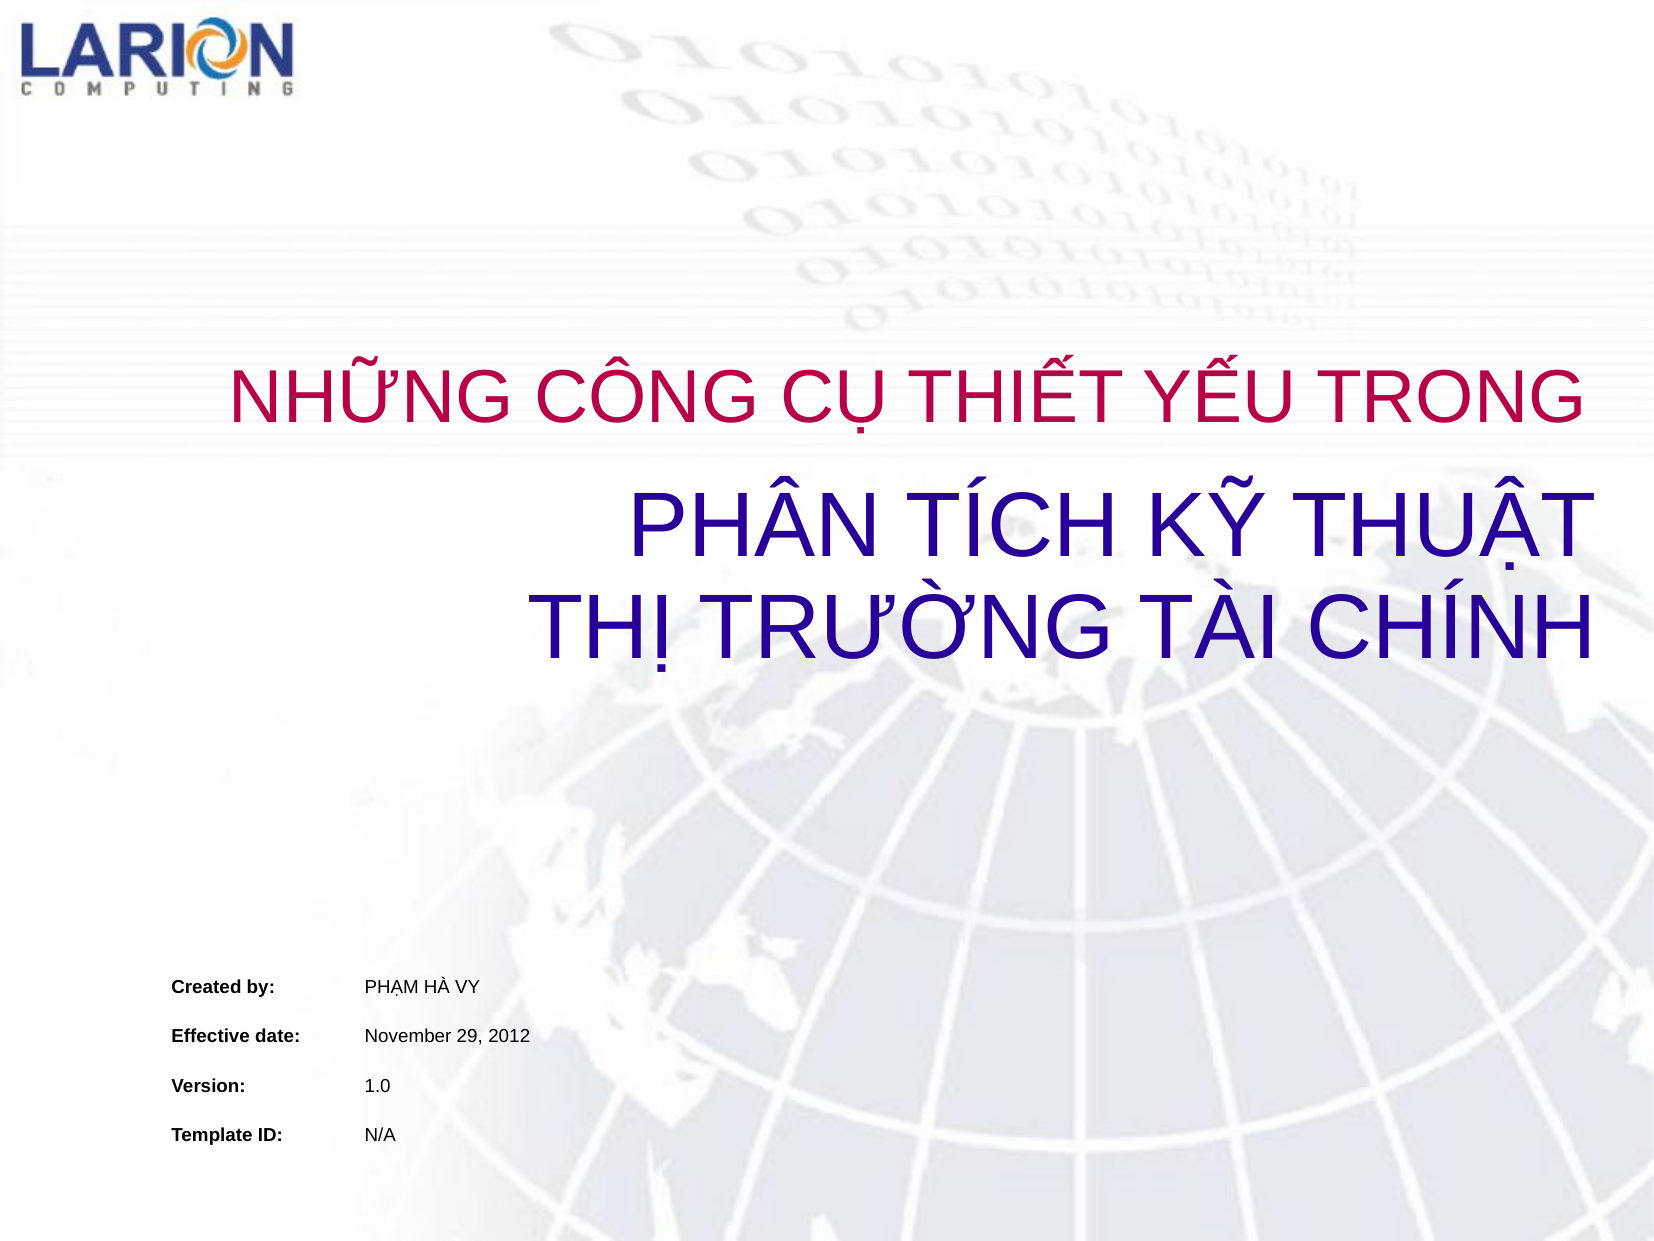

NHỮNG CÔNG CỤ THIẾT YẾU TRONG
PHÂN TÍCH KỸ THUẬT
THỊ TRƯỜNG TÀI CHÍNH
| Created by: | PHẠM HÀ VY |
| --- | --- |
| Effective date: | November 29, 2012 |
| Version: | 1.0 |
| Template ID: | N/A |